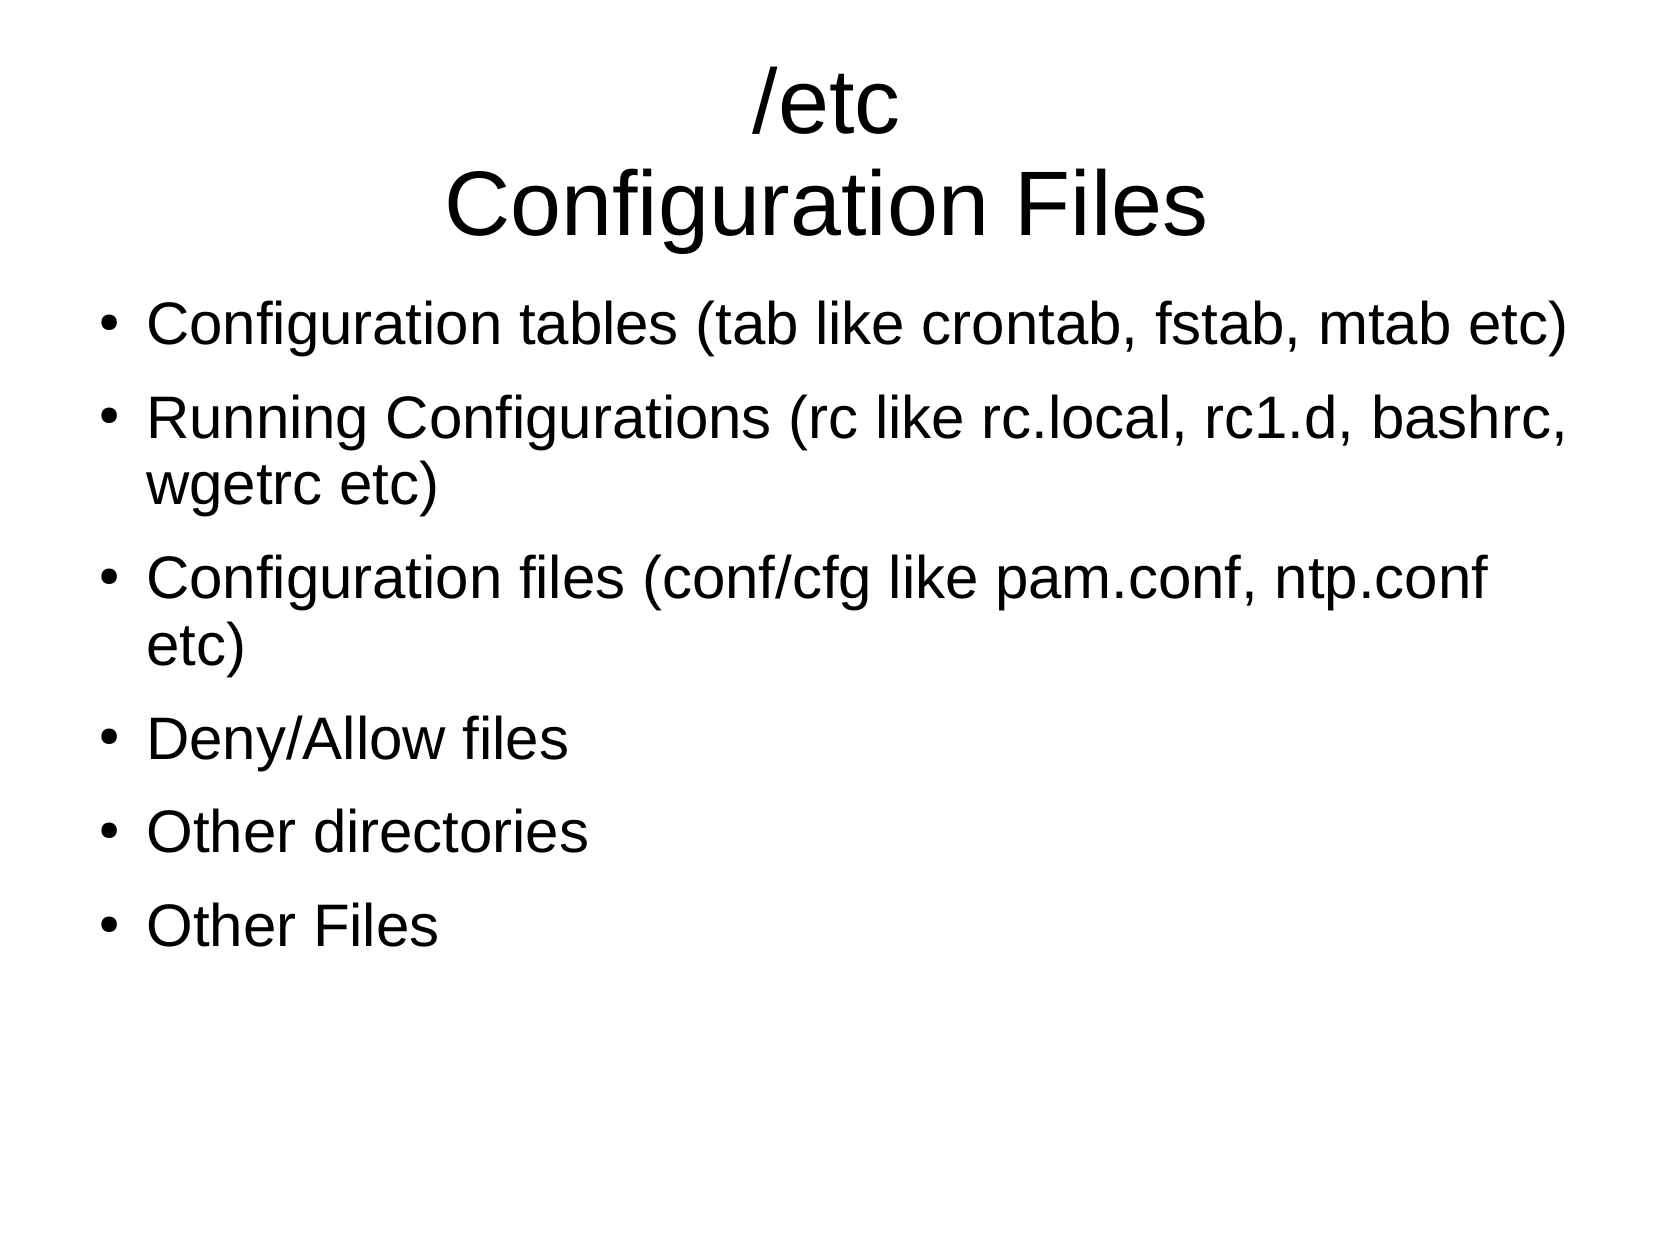

# /etc Configuration Files
Configuration tables (tab like crontab, fstab, mtab etc)
Running Configurations (rc like rc.local, rc1.d, bashrc, wgetrc etc)
Configuration files (conf/cfg like pam.conf, ntp.conf etc)
Deny/Allow files
Other directories
Other Files